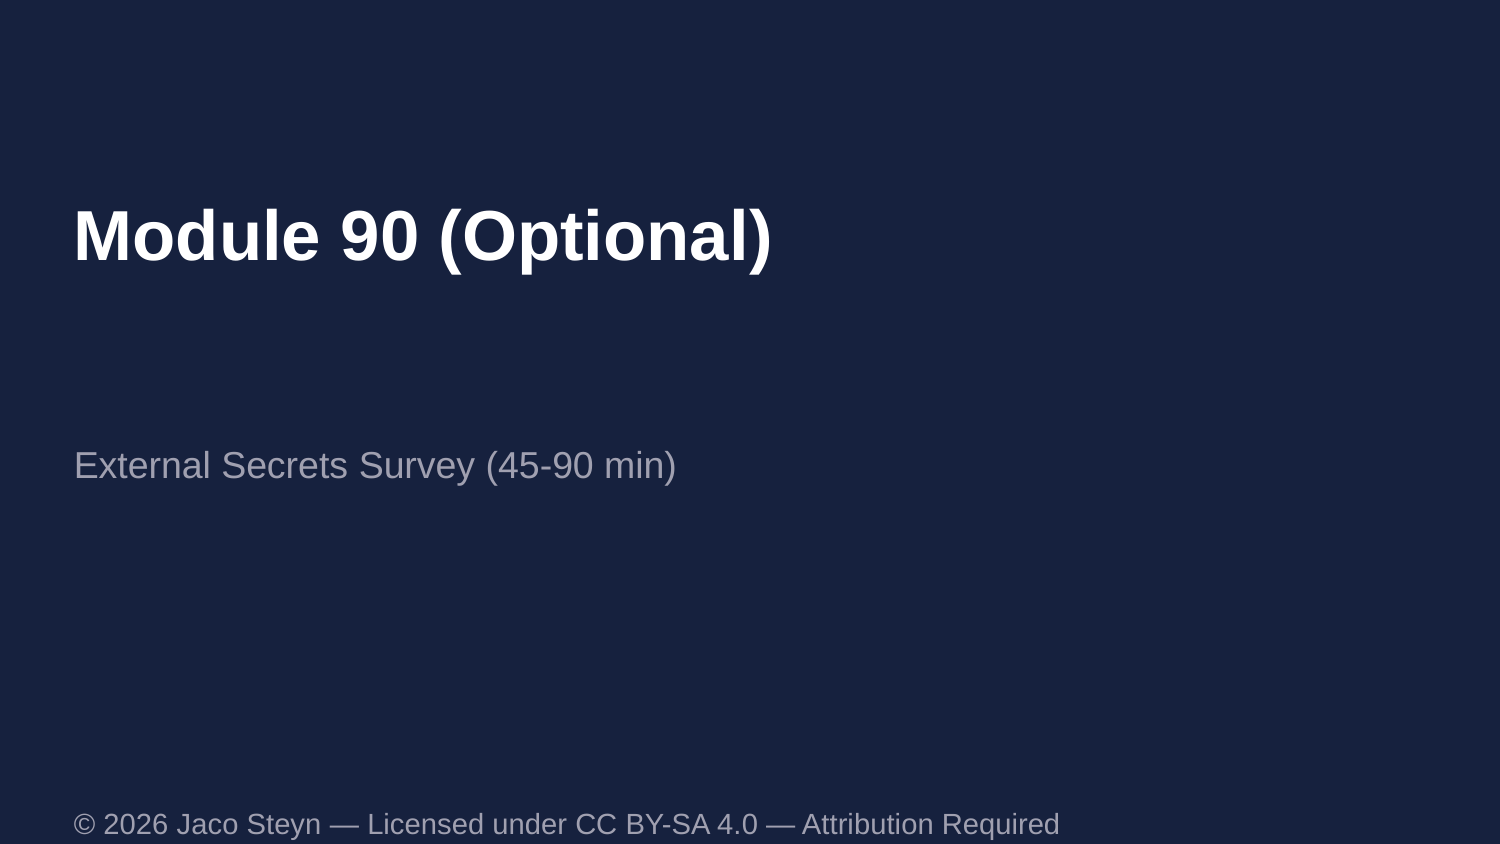

Module 90 (Optional)
External Secrets Survey (45-90 min)
© 2026 Jaco Steyn — Licensed under CC BY-SA 4.0 — Attribution Required